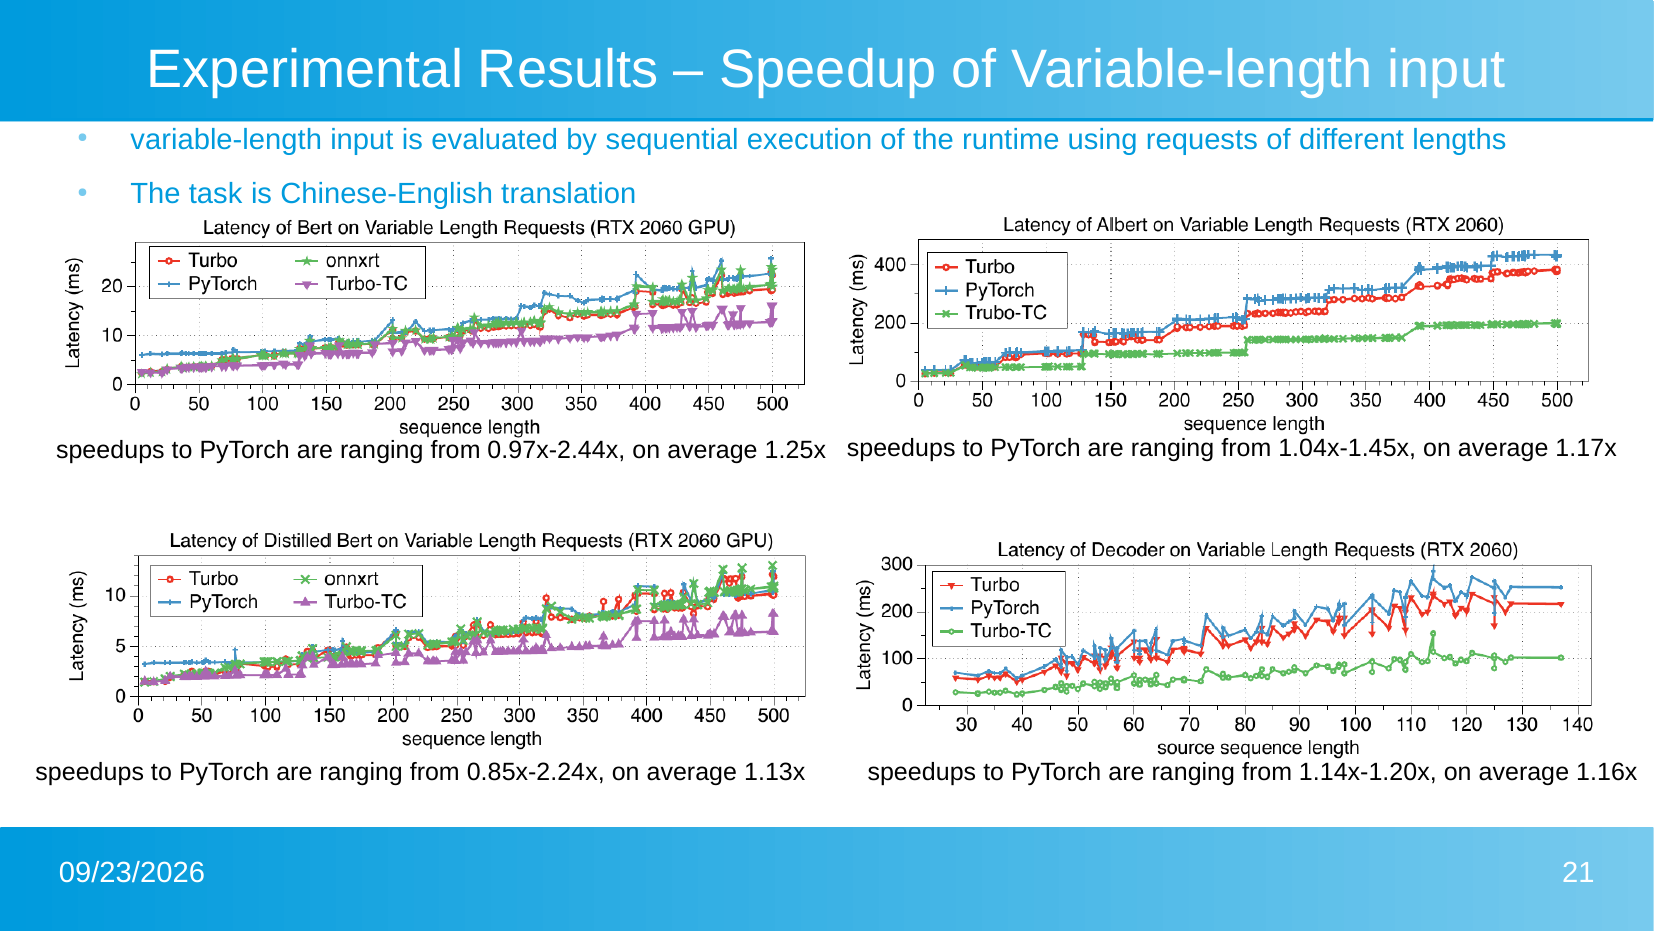

# Experimental Results – Speedup of Variable-length input
variable-length input is evaluated by sequential execution of the runtime using requests of different lengths
The task is Chinese-English translation
 speedups to PyTorch are ranging from 1.04x-1.45x, on average 1.17x
speedups to PyTorch are ranging from 0.97x-2.44x, on average 1.25x
speedups to PyTorch are ranging from 0.85x-2.24x, on average 1.13x
 speedups to PyTorch are ranging from 1.14x-1.20x, on average 1.16x
21